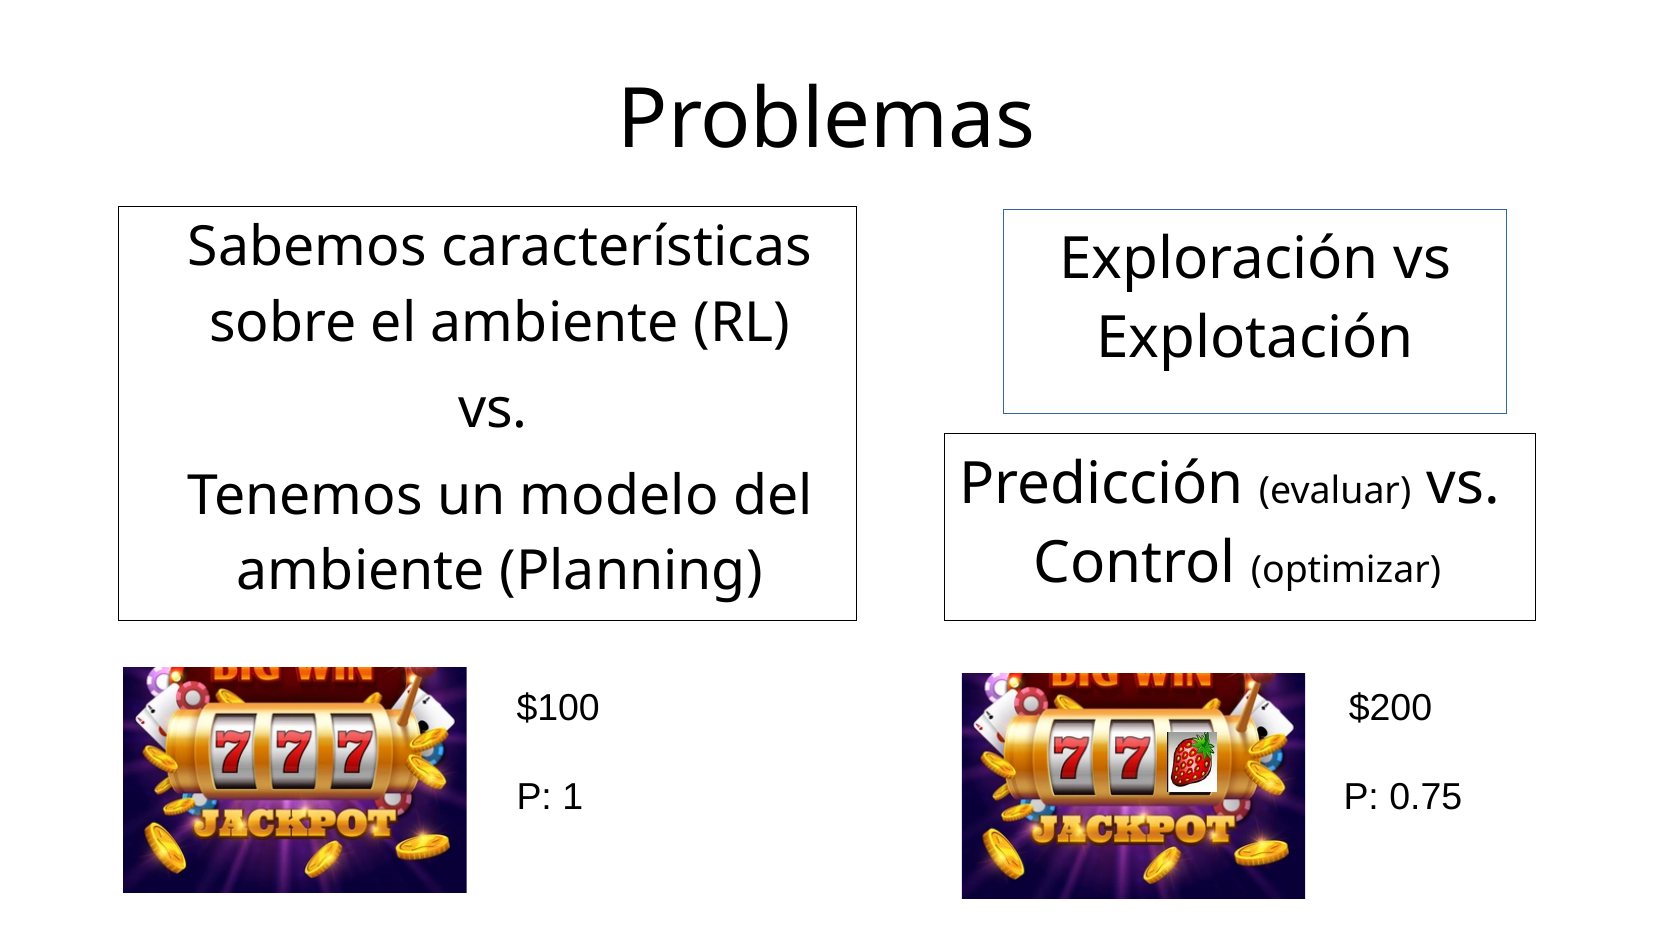

# Problemas
Sabemos características sobre el ambiente (RL)
vs.
Tenemos un modelo del ambiente (Planning)
Exploración vs
Explotación
Predicción (evaluar) vs.
Control (optimizar)
$100
$200
P: 1
P: 0.75